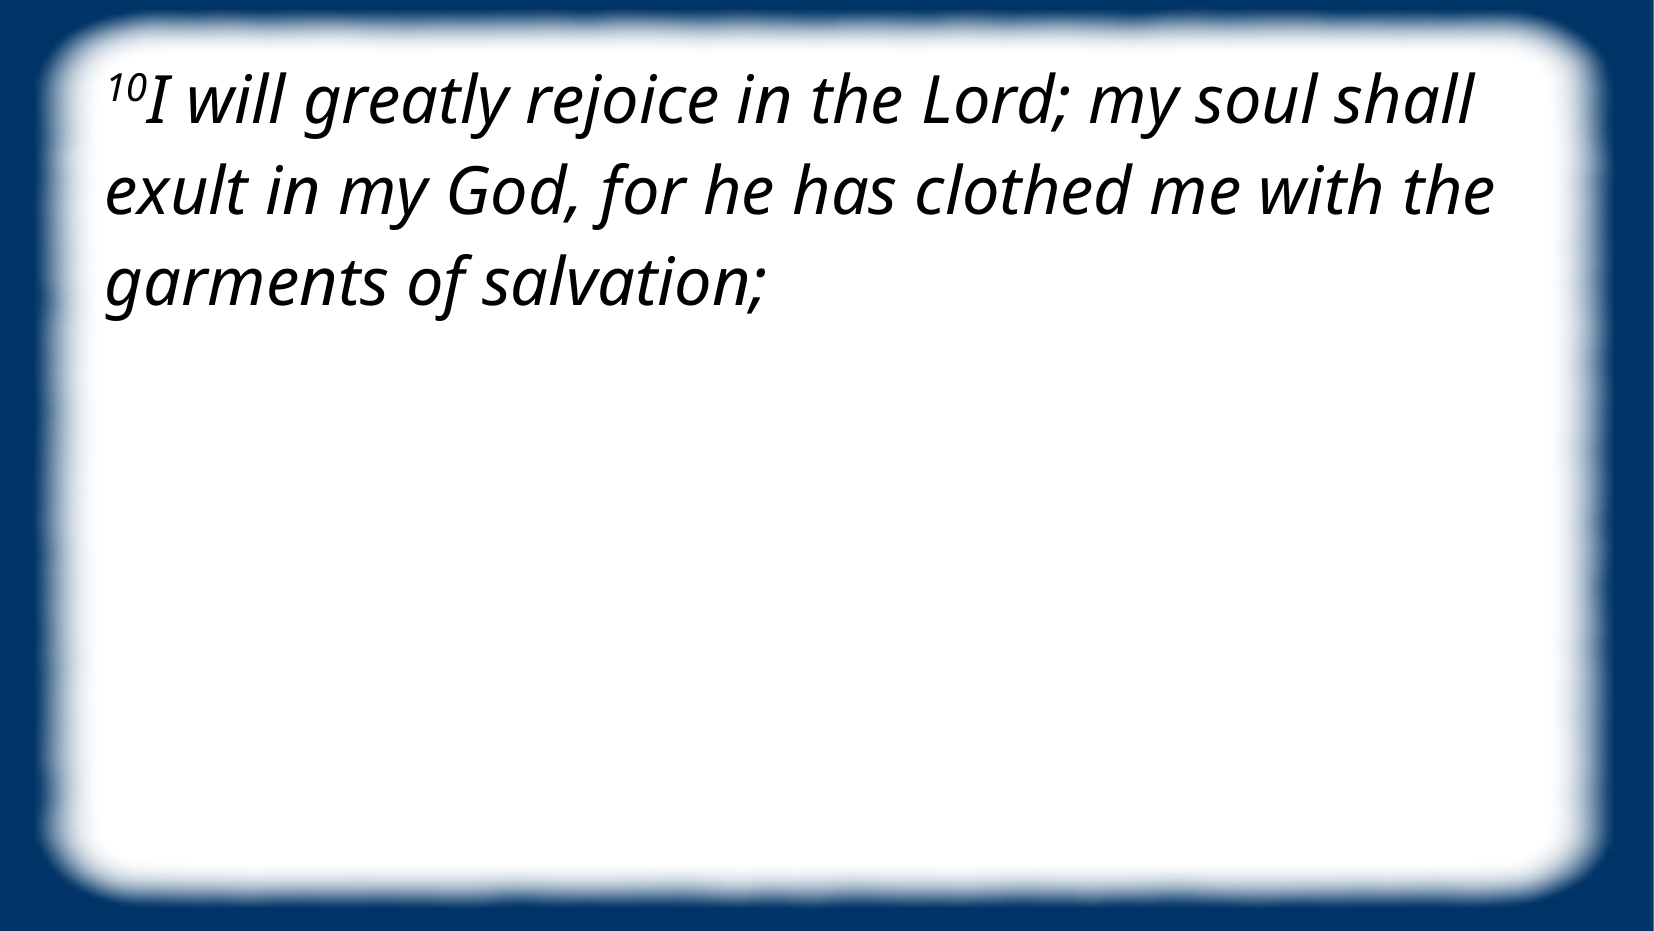

10I will greatly rejoice in the Lord; my soul shall exult in my God, for he has clothed me with the garments of salvation;